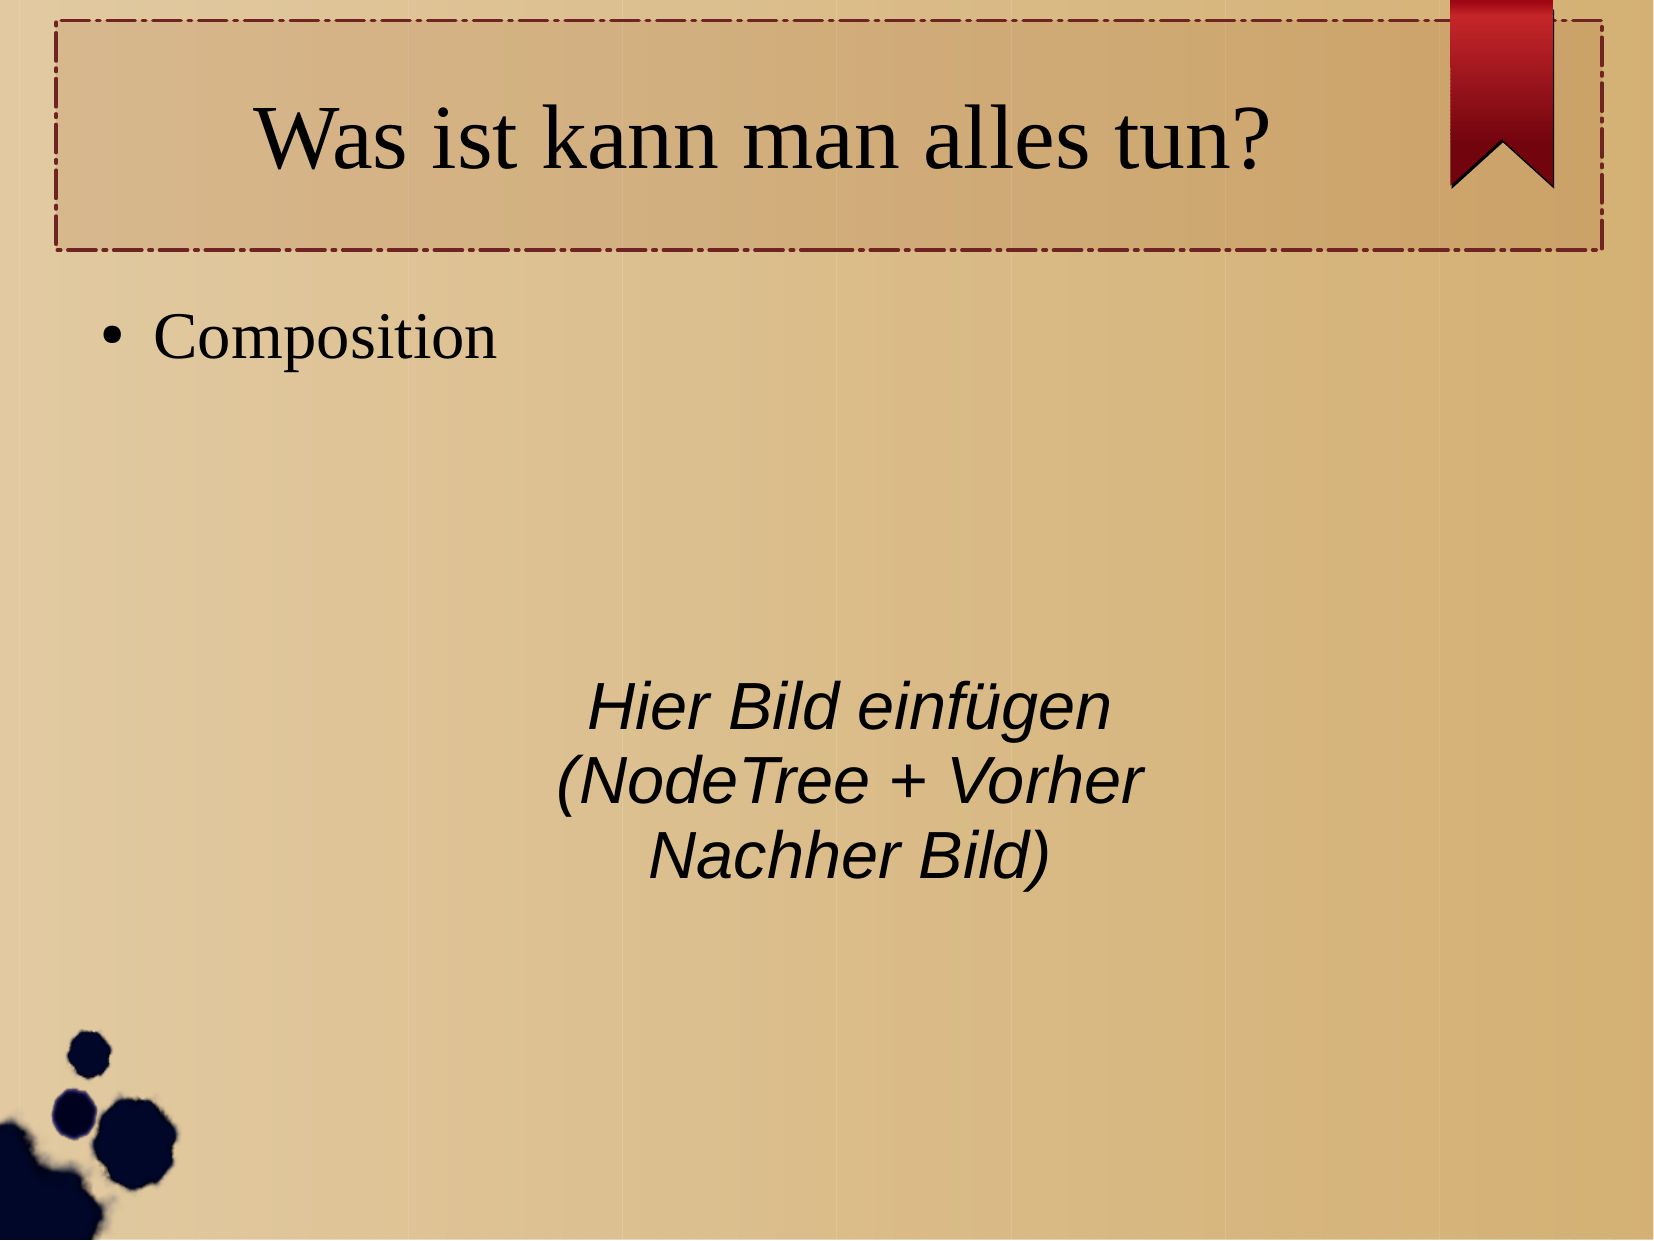

# Was ist kann man alles tun?
Composition
Hier Bild einfügen
(NodeTree + Vorher Nachher Bild)